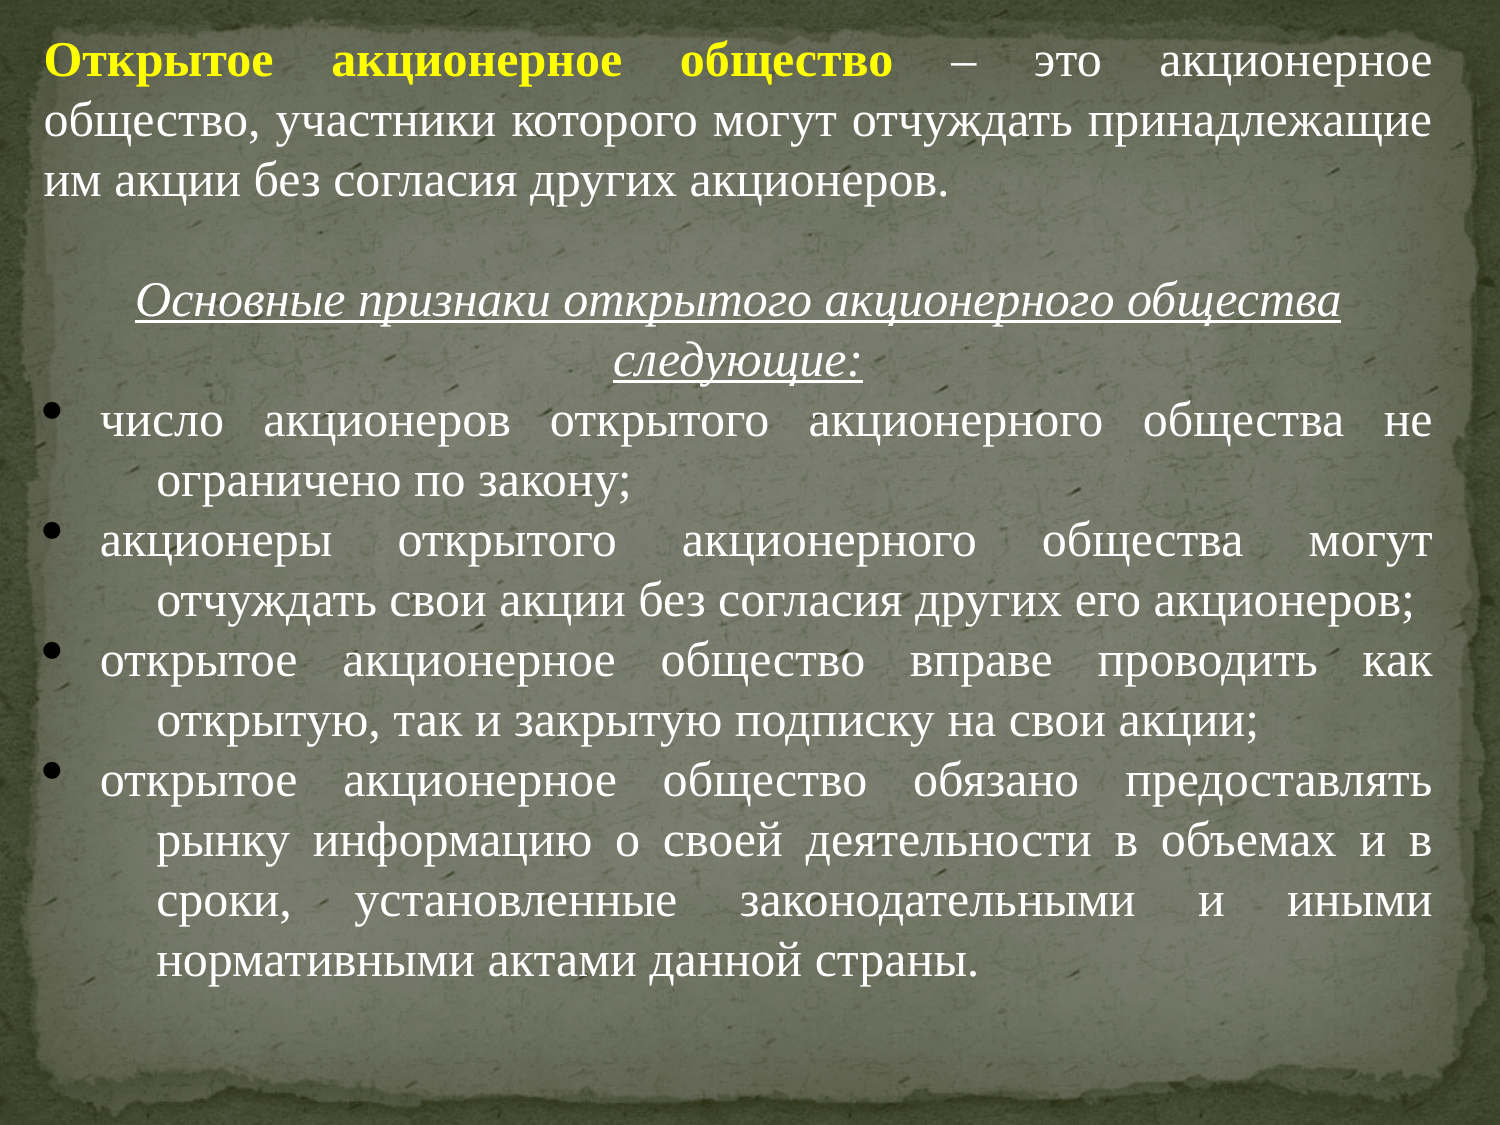

Открытое акционерное общество – это акционерное общество, участники которого могут отчуждать принадлежащие им акции без согласия других акционеров.
Основные признаки открытого акционерного общества следующие:
число акционеров открытого акционерного общества не ограничено по закону;
акционеры открытого акционерного общества могут отчуждать свои акции без согласия других его акционеров;
открытое акционерное общество вправе проводить как открытую, так и закрытую подписку на свои акции;
открытое акционерное общество обязано предоставлять рынку информацию о своей деятельности в объемах и в сроки, установленные законодательными и иными нормативными актами данной страны.